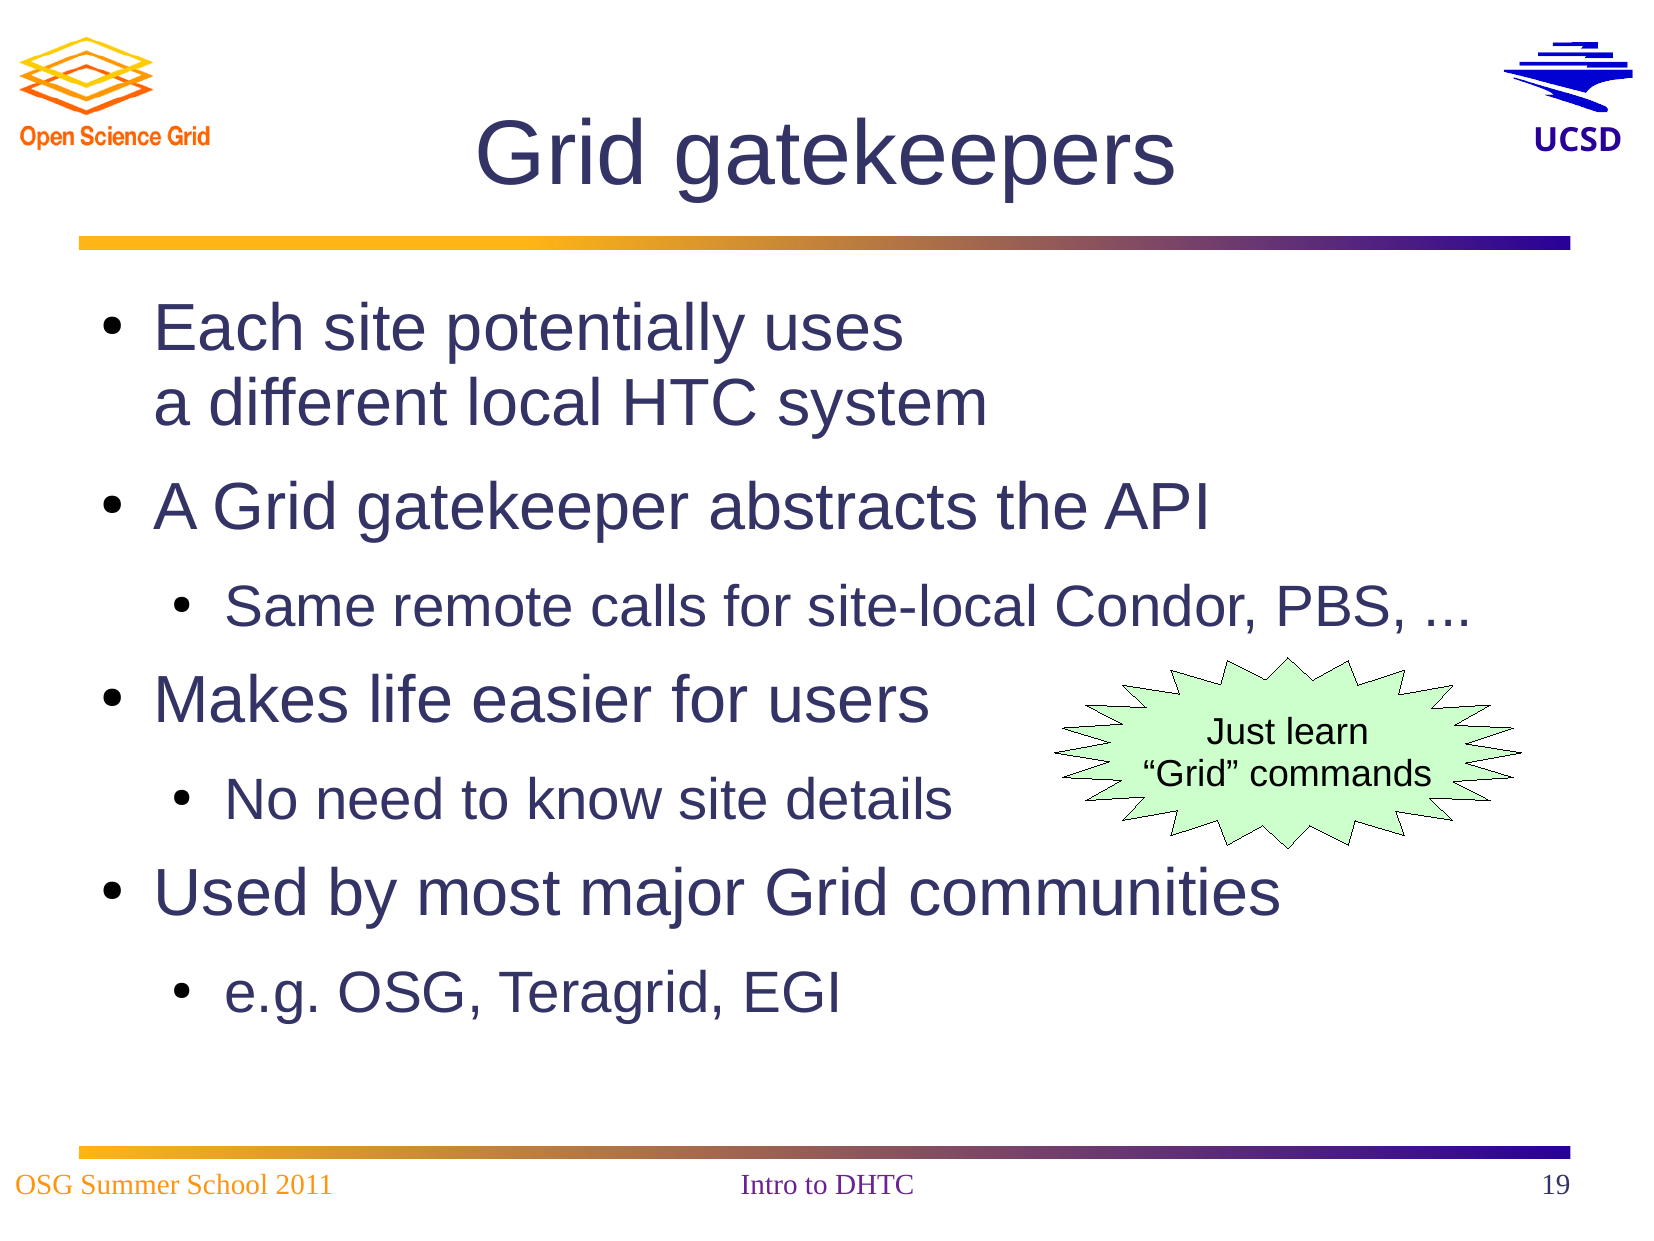

# Grid gatekeepers
Each site potentially uses
a different local HTC system
A Grid gatekeeper abstracts the API
Same remote calls for site-local Condor, PBS, ...
Makes life easier for users
No need to know site details
Used by most major Grid communities
e.g. OSG, Teragrid, EGI
Just learn
“Grid” commands
OSG Summer School 2011
Intro to DHTC
19